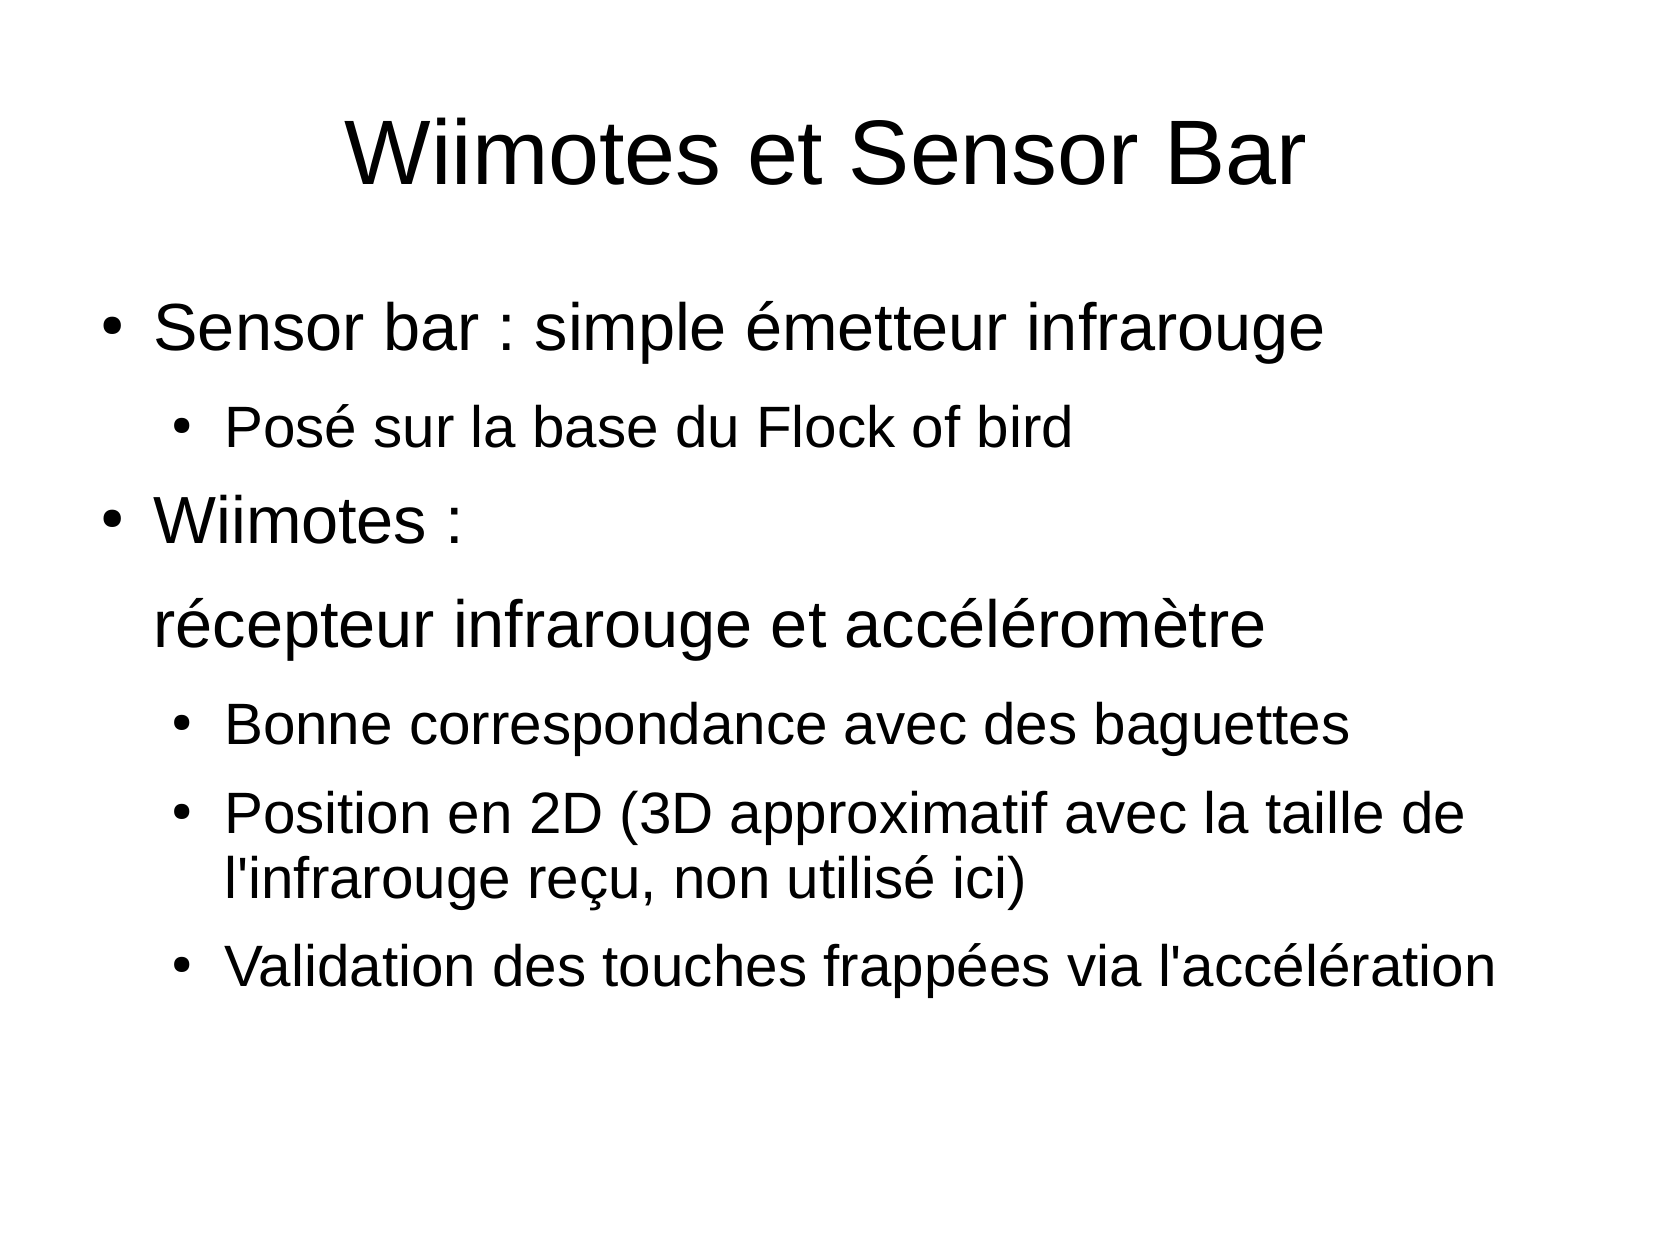

# Wiimotes et Sensor Bar
Sensor bar : simple émetteur infrarouge
Posé sur la base du Flock of bird
Wiimotes :
récepteur infrarouge et accéléromètre
Bonne correspondance avec des baguettes
Position en 2D (3D approximatif avec la taille de l'infrarouge reçu, non utilisé ici)
Validation des touches frappées via l'accélération